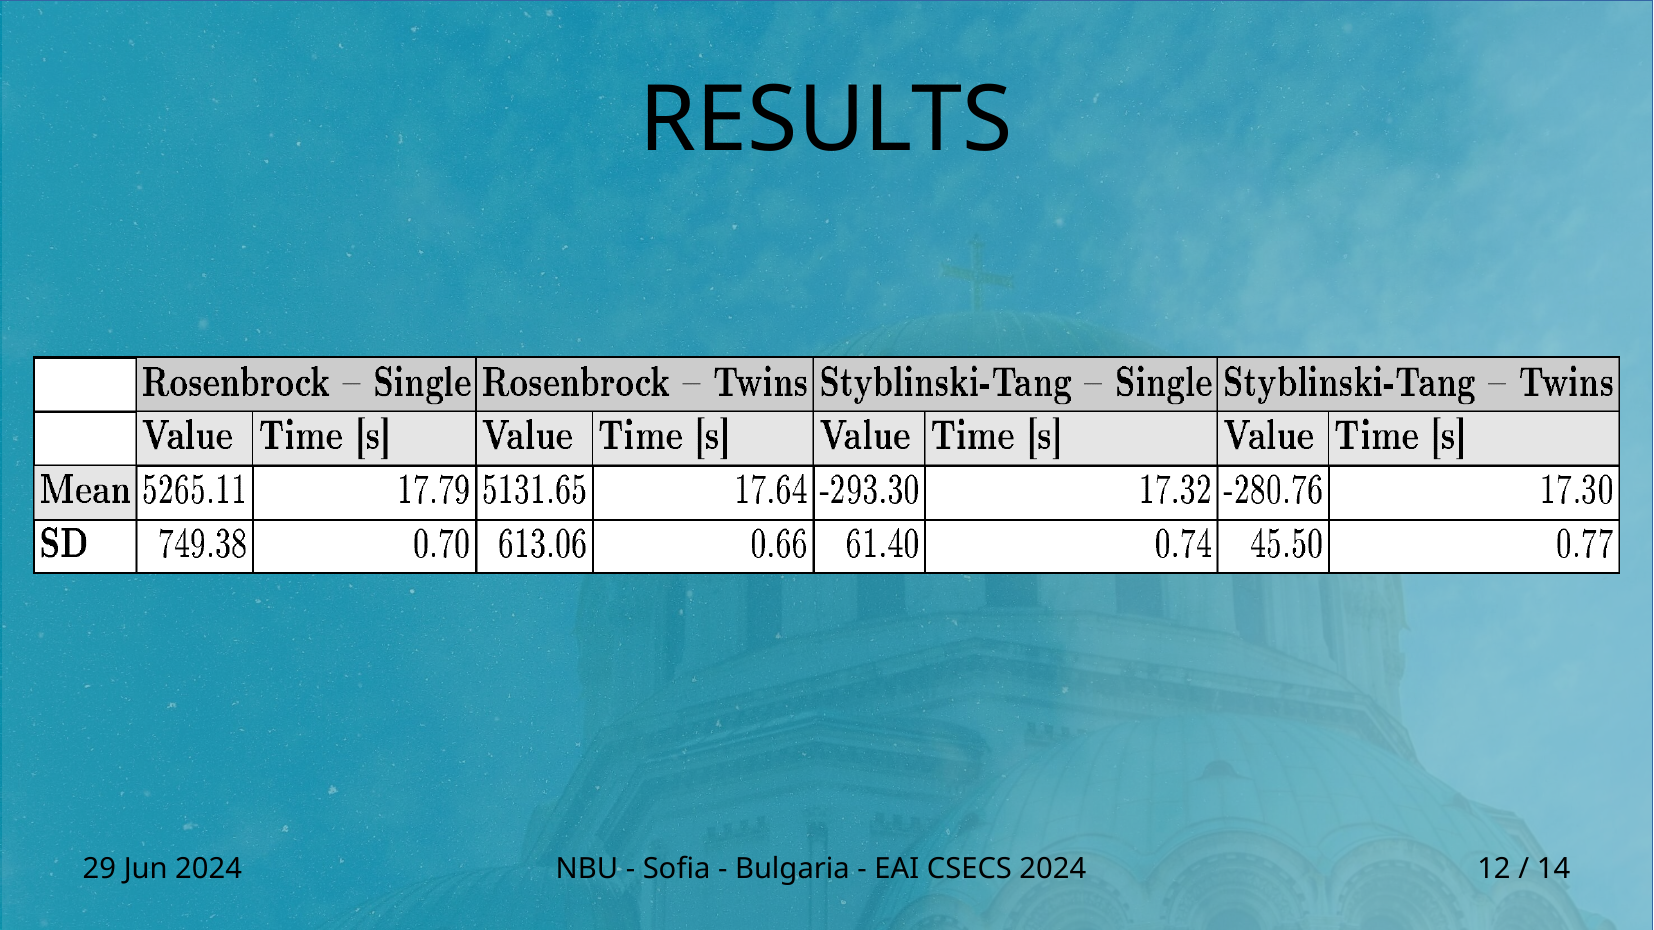

# RESULTS
29 Jun 2024
NBU - Sofia - Bulgaria - EAI CSECS 2024
12